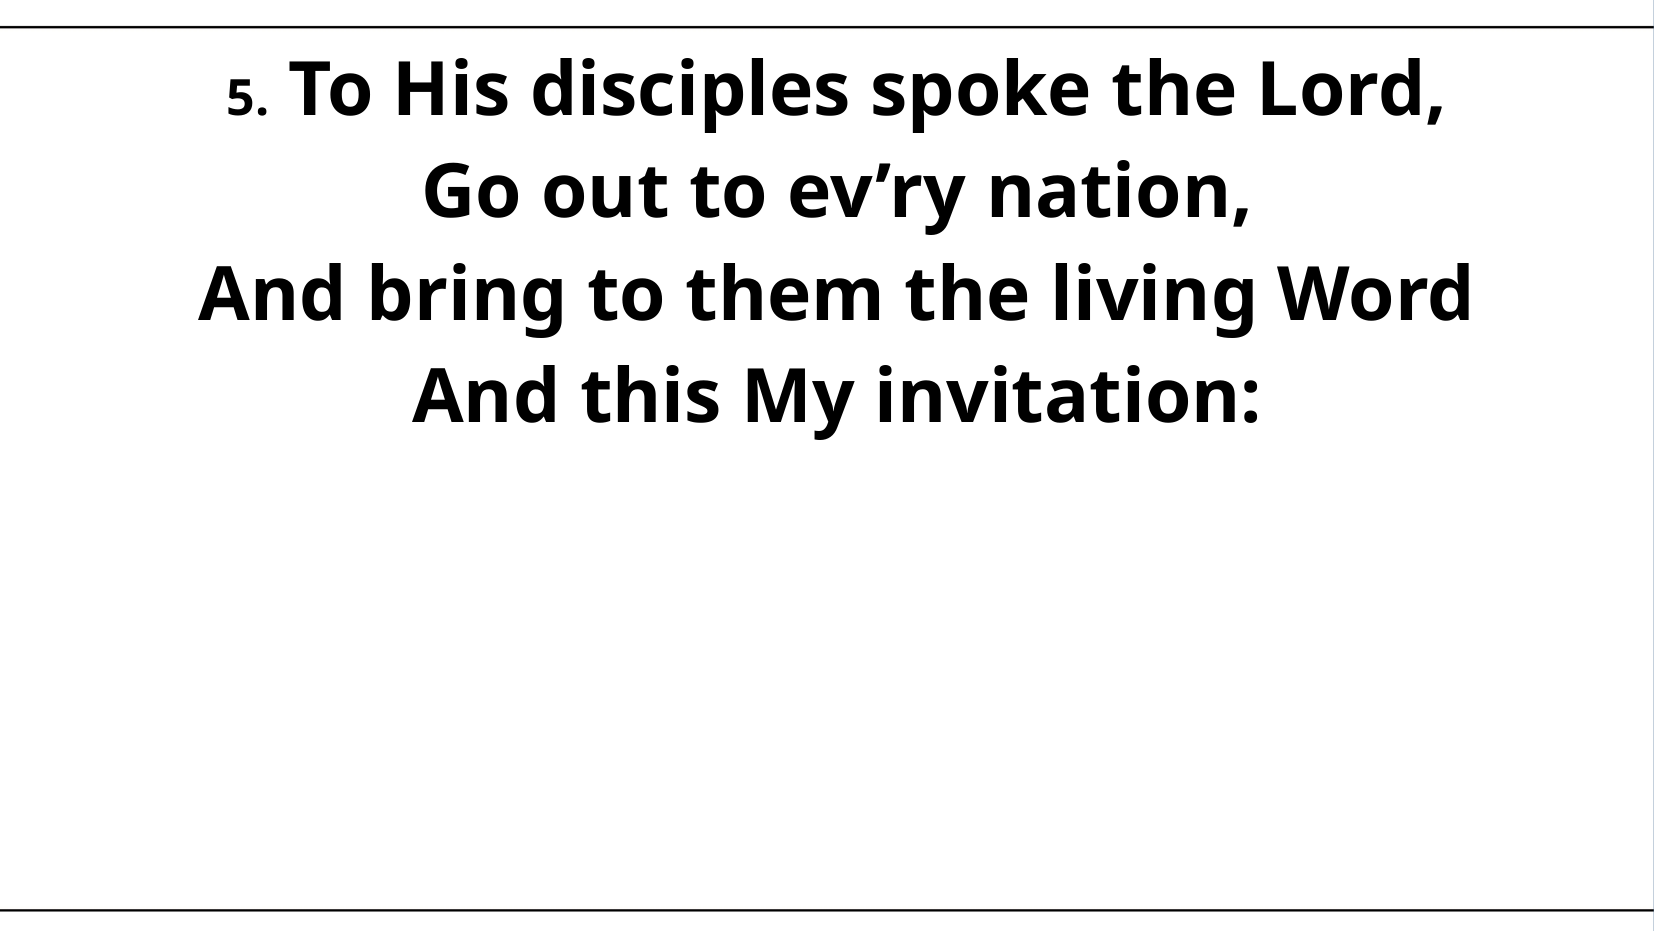

5. To His disciples spoke the Lord,
Go out to ev’ry nation,
And bring to them the living Word
And this My invitation: